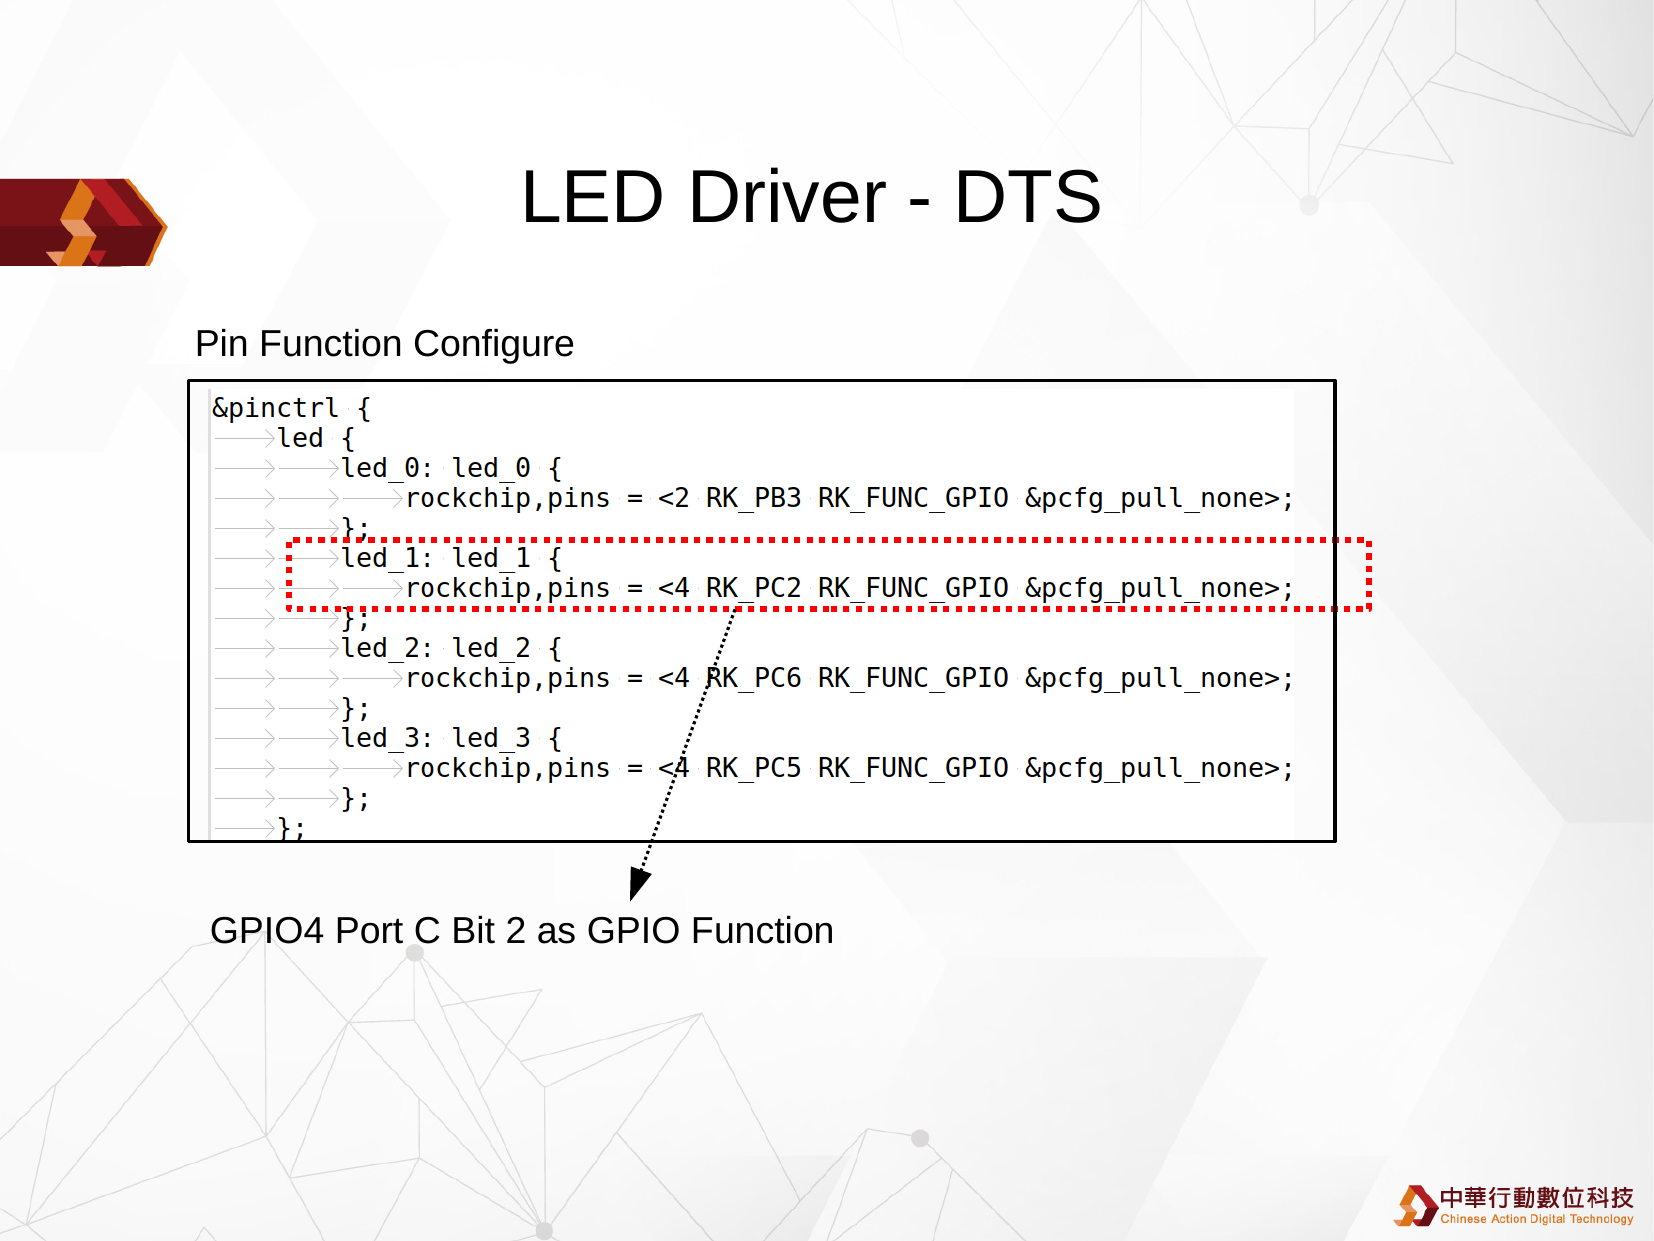

# LED Driver - DTS
Pin Function Configure
GPIO4 Port C Bit 2 as GPIO Function